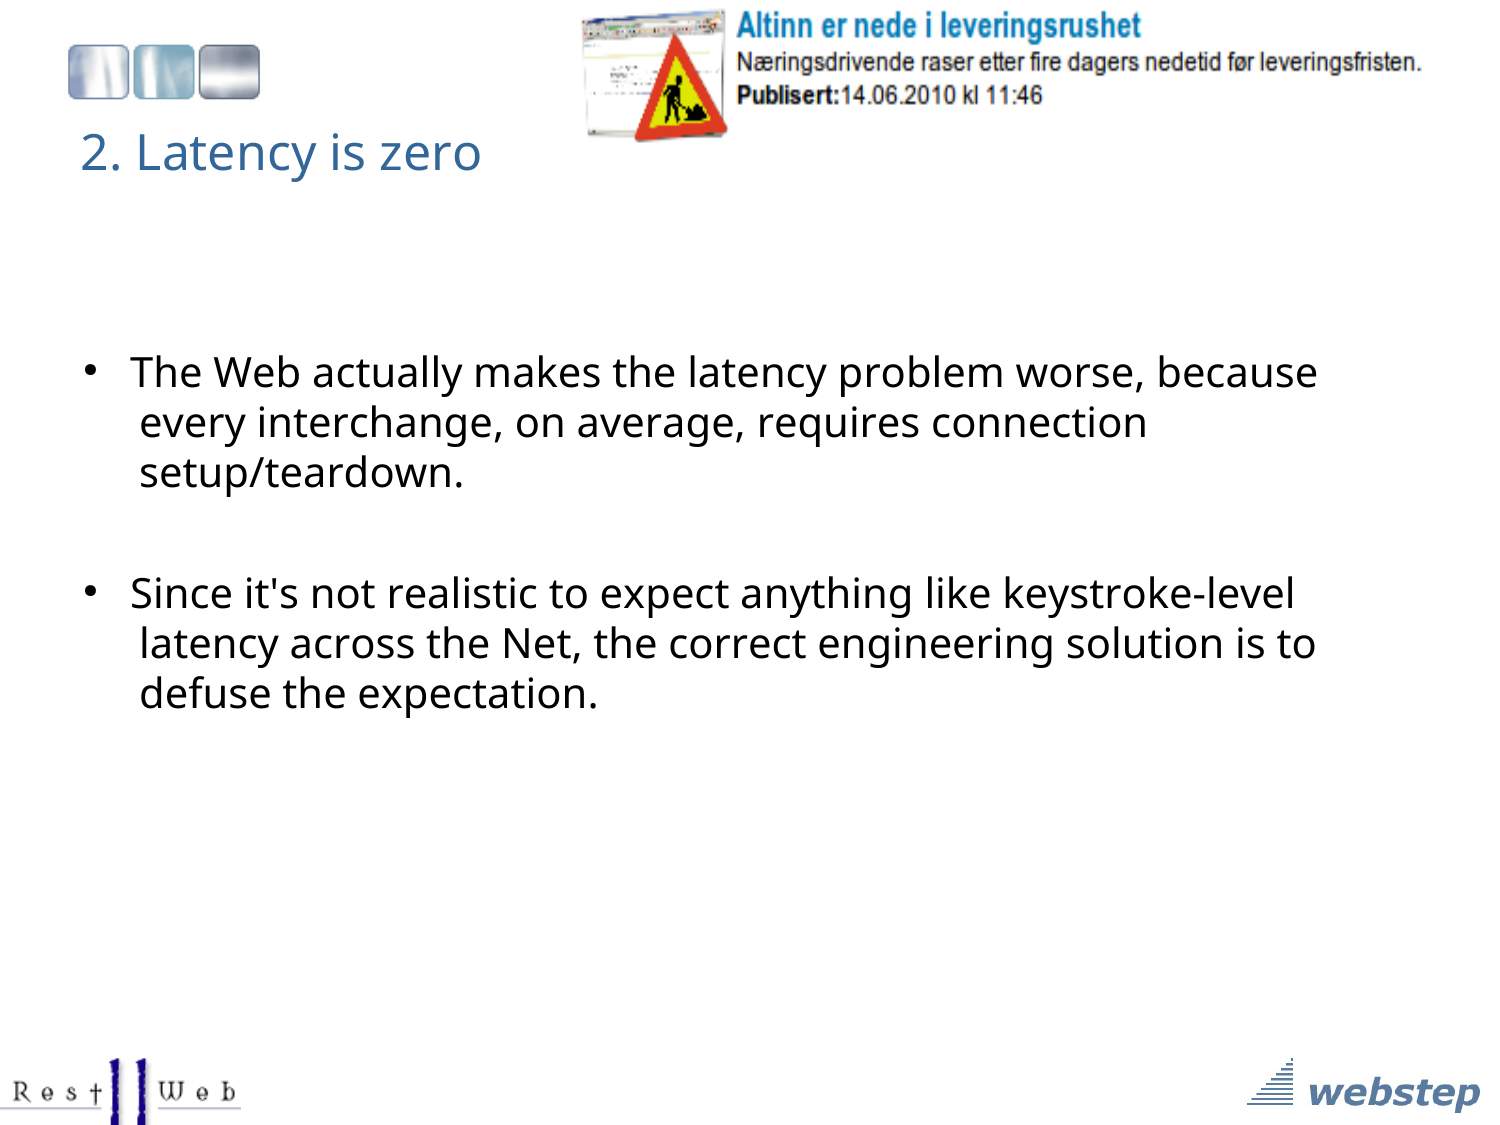

# 2. Latency is zero
 The Web actually makes the latency problem worse, because every interchange, on average, requires connection setup/teardown.
 Since it's not realistic to expect anything like keystroke-level latency across the Net, the correct engineering solution is to defuse the expectation.